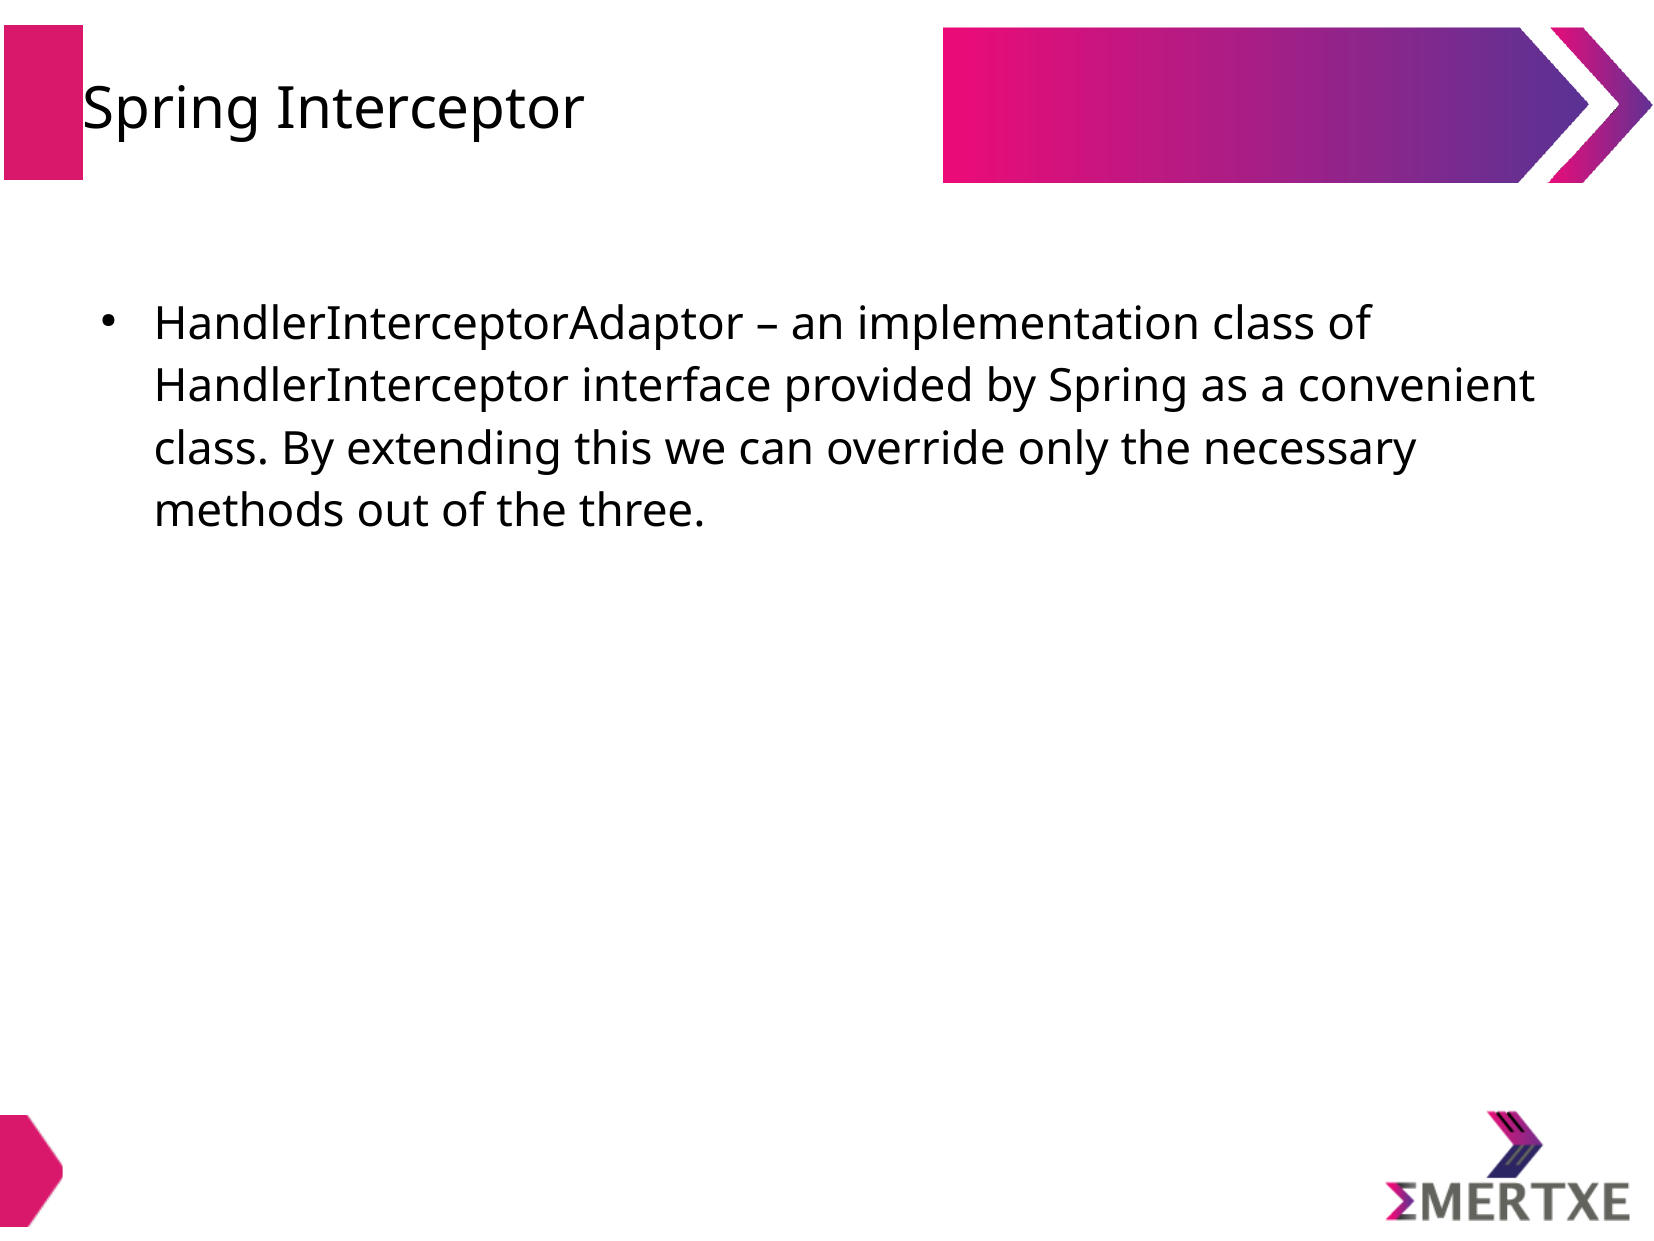

# Spring Interceptor
HandlerInterceptorAdaptor – an implementation class of HandlerInterceptor interface provided by Spring as a convenient class. By extending this we can override only the necessary methods out of the three.